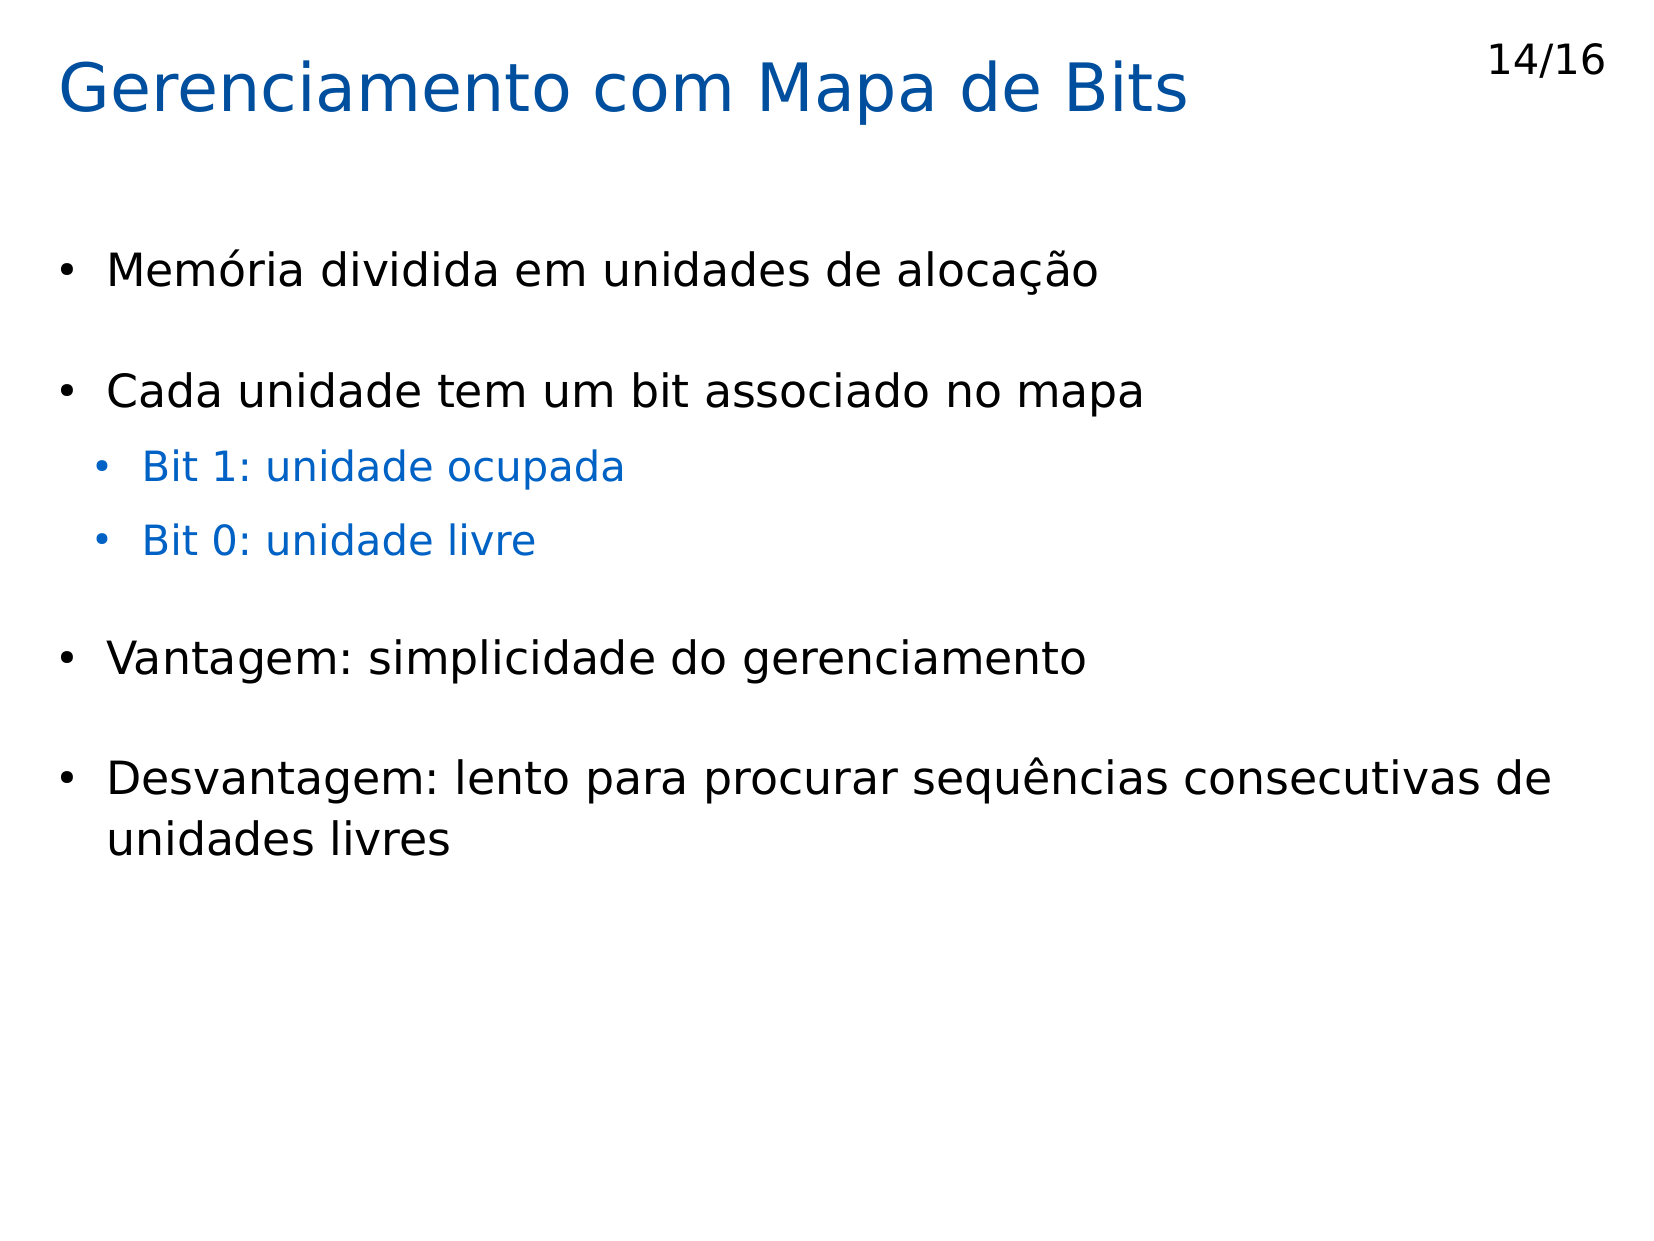

# Gerenciamento com Mapa de Bits
14
Memória dividida em unidades de alocação
Cada unidade tem um bit associado no mapa
Bit 1: unidade ocupada
Bit 0: unidade livre
Vantagem: simplicidade do gerenciamento
Desvantagem: lento para procurar sequências consecutivas de unidades livres